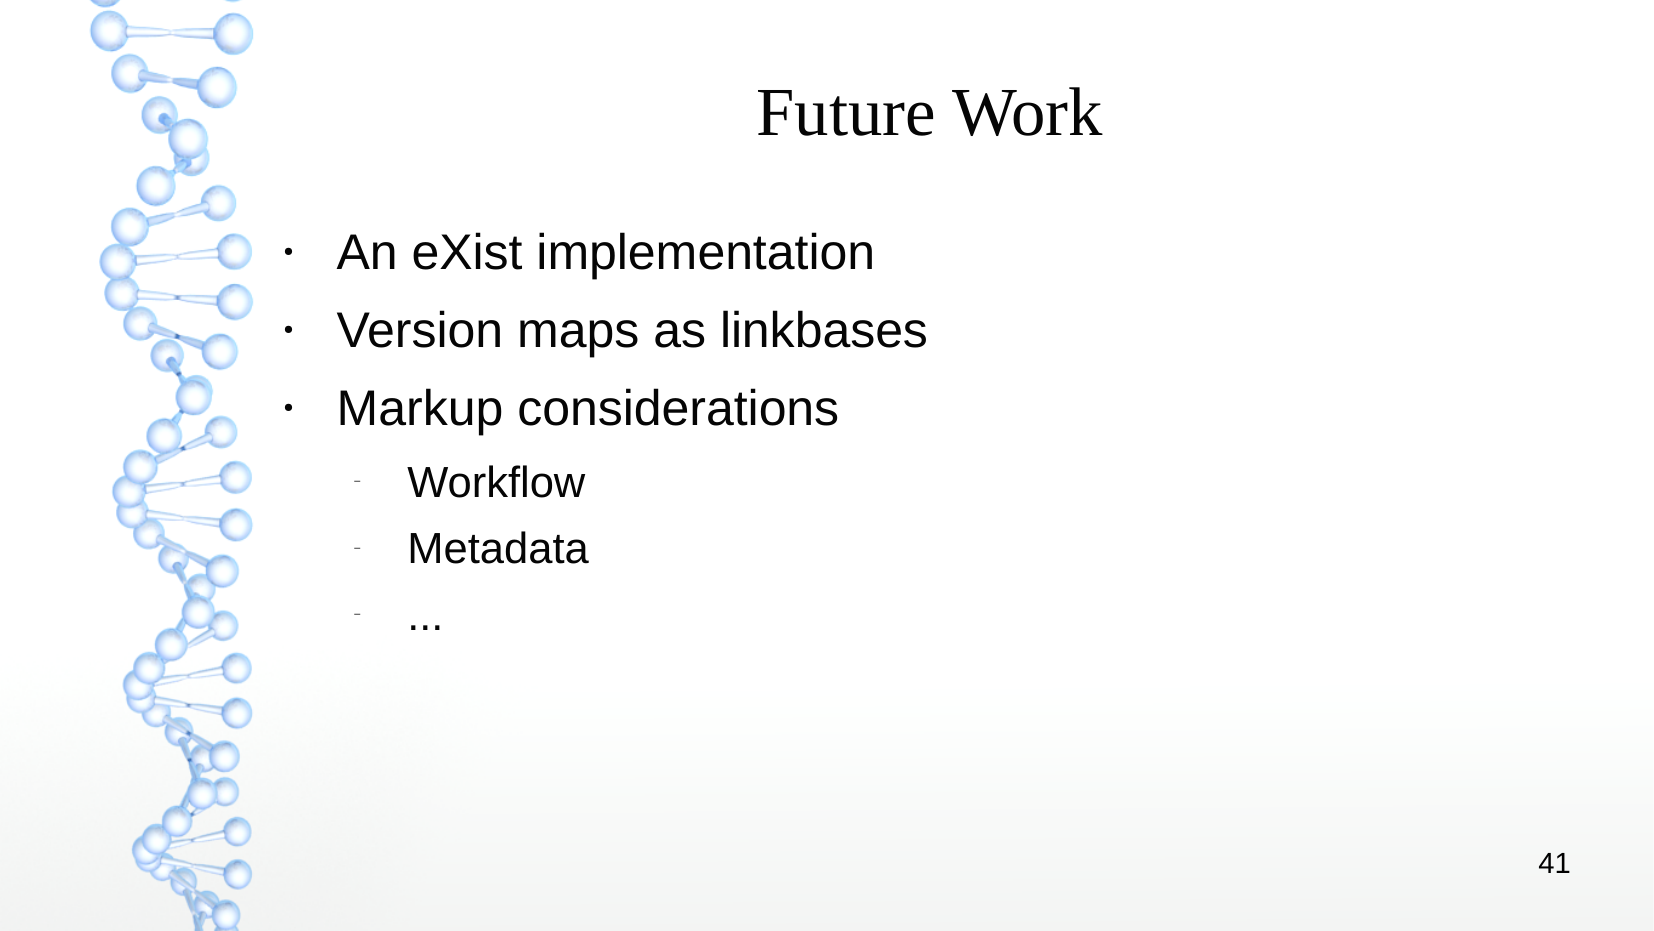

# Future Work
An eXist implementation
Version maps as linkbases
Markup considerations
Workflow
Metadata
...
41